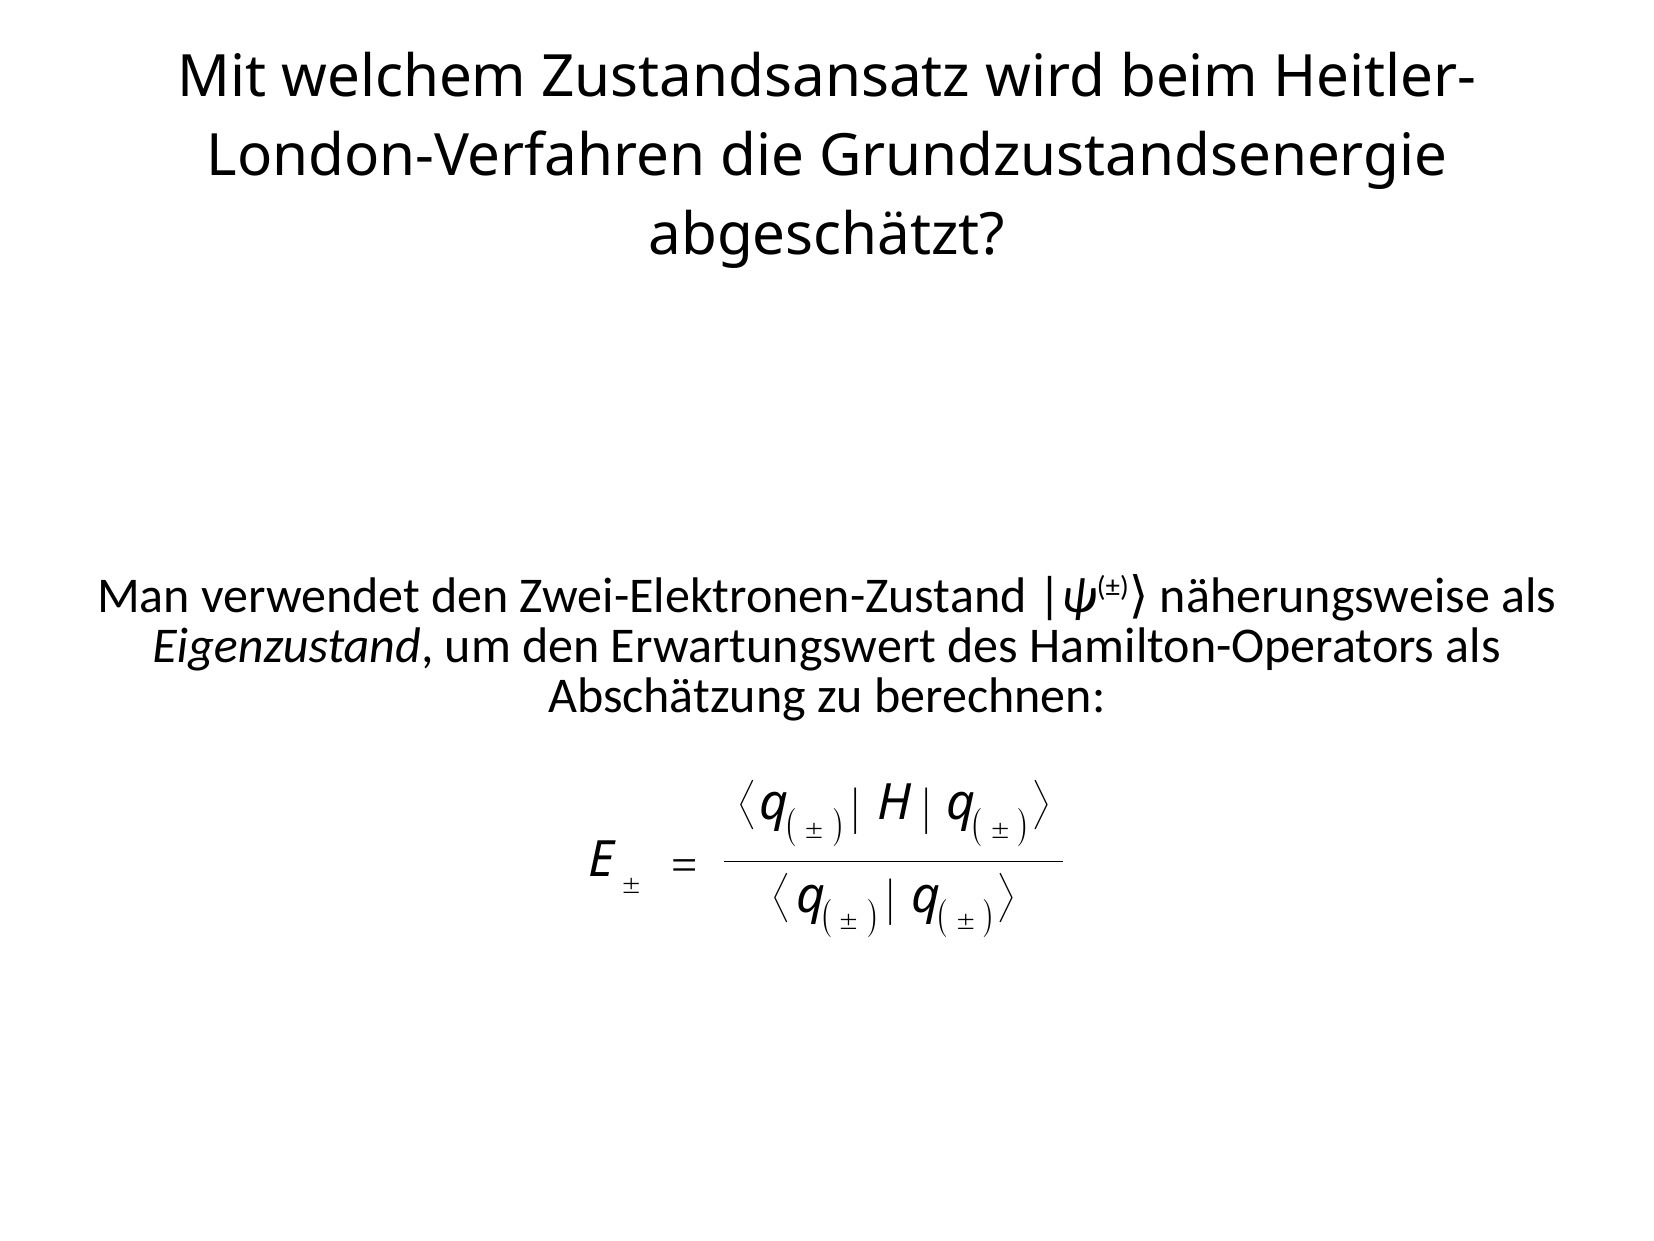

# Mit welchem Zustandsansatz wird beim Heitler-London-Verfahren die Grundzustandsenergie abgeschätzt?
Man verwendet den Zwei-Elektronen-Zustand |ψ(±)⟩ näherungsweise als Eigenzustand, um den Erwartungswert des Hamilton-Operators als Abschätzung zu berechnen: